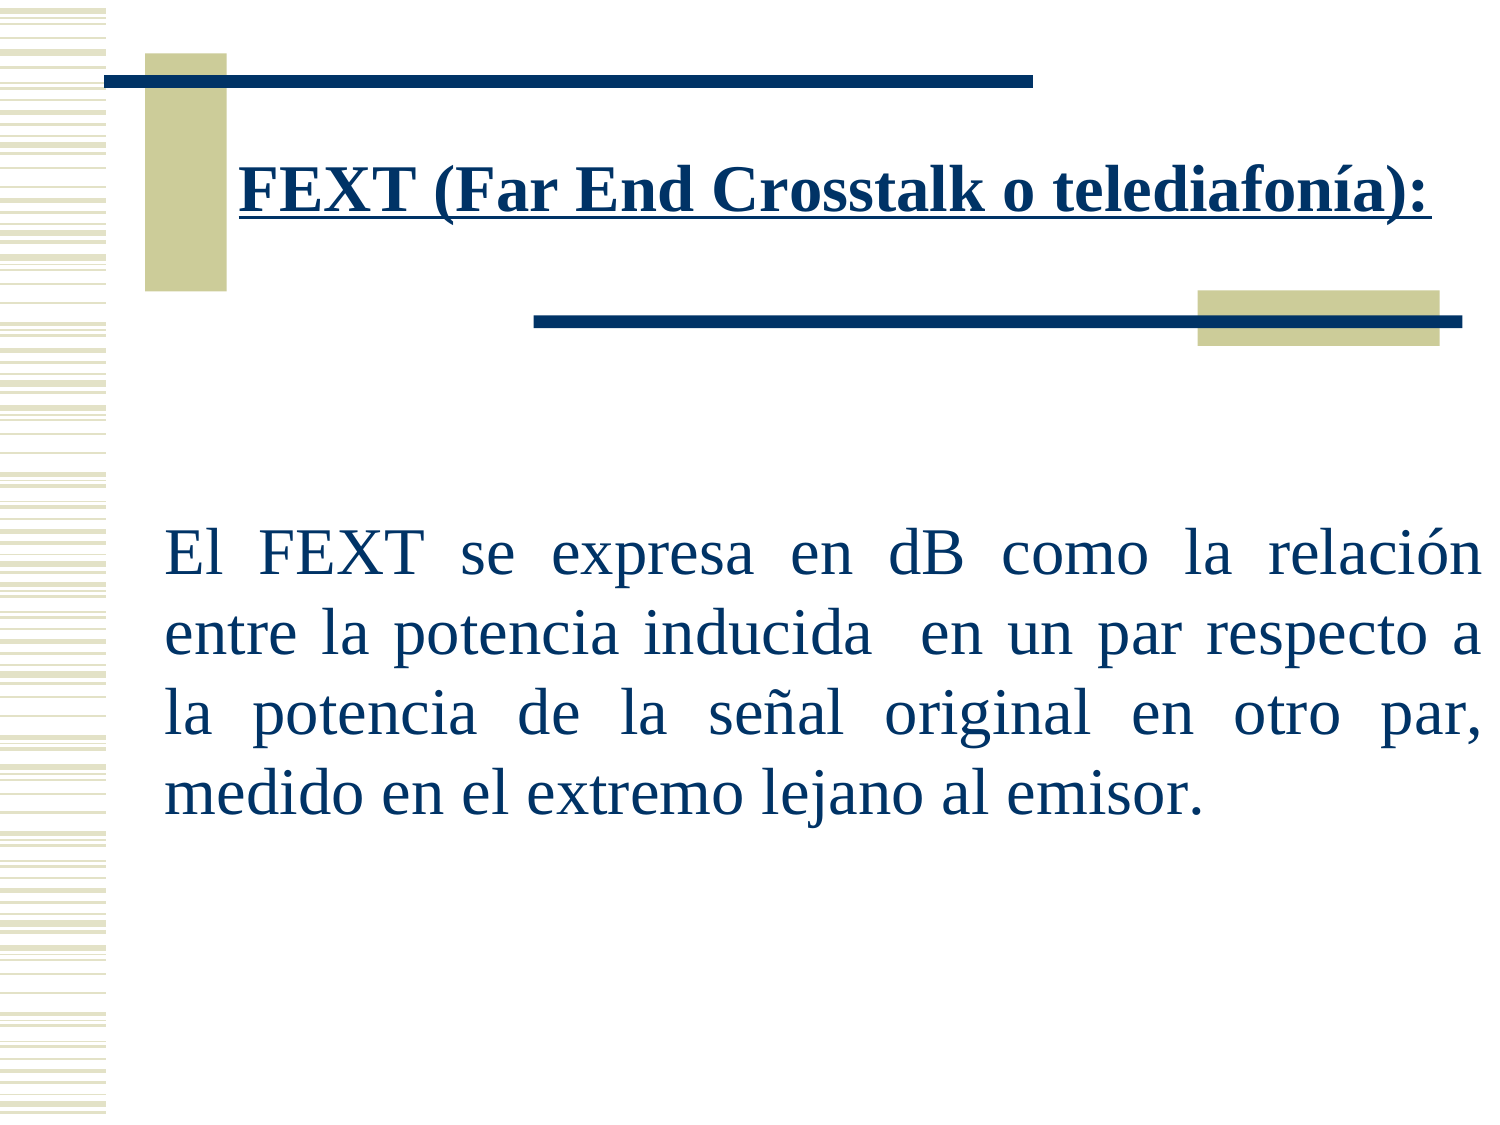

FEXT (Far End Crosstalk o telediafonía):
El FEXT se expresa en dB como la relación entre la potencia inducida en un par respecto a la potencia de la señal original en otro par, medido en el extremo lejano al emisor.